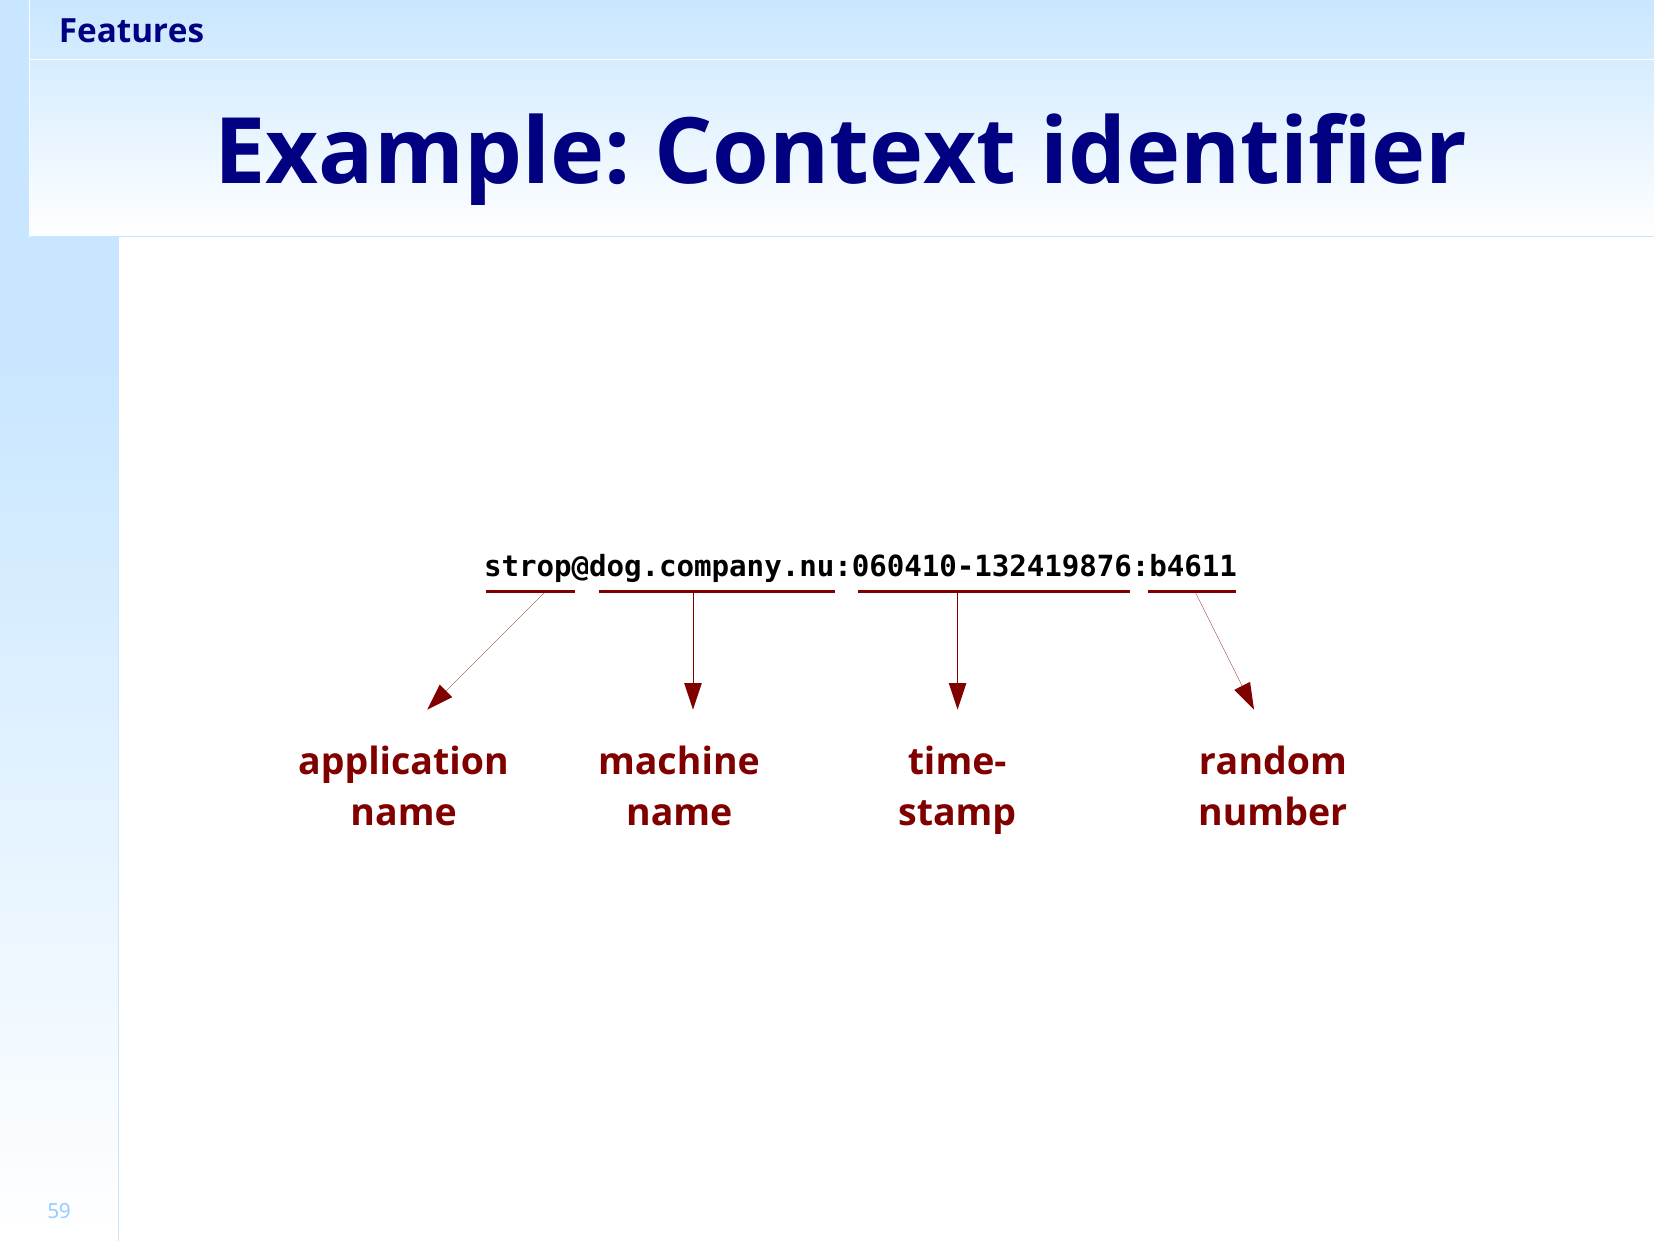

Features
# Example: Context identifier
strop@dog.company.nu:060410-132419876:b4611
application
name
machine
name
time-
stamp
random
number